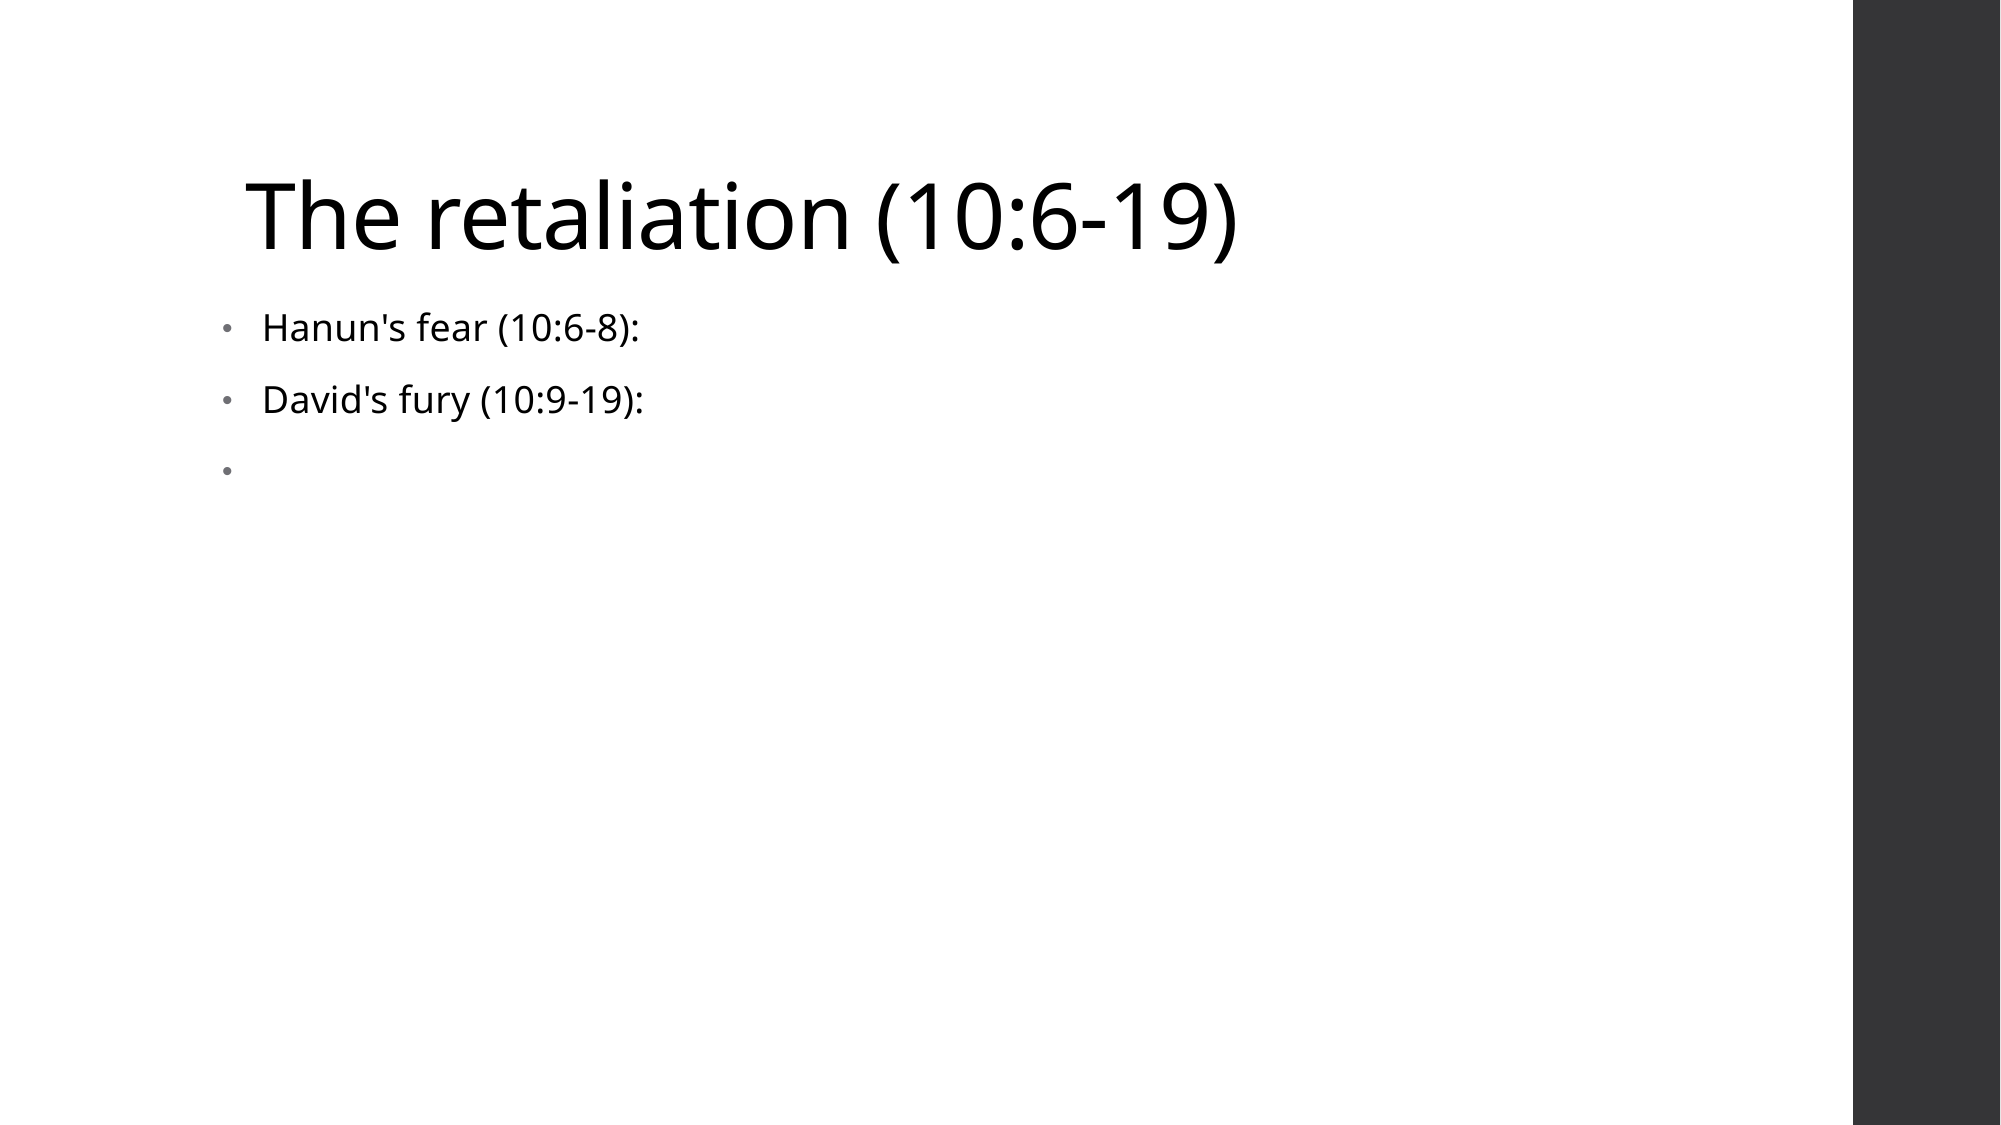

# The retaliation (10:6-19)
 Hanun's fear (10:6-8):
 David's fury (10:9-19):